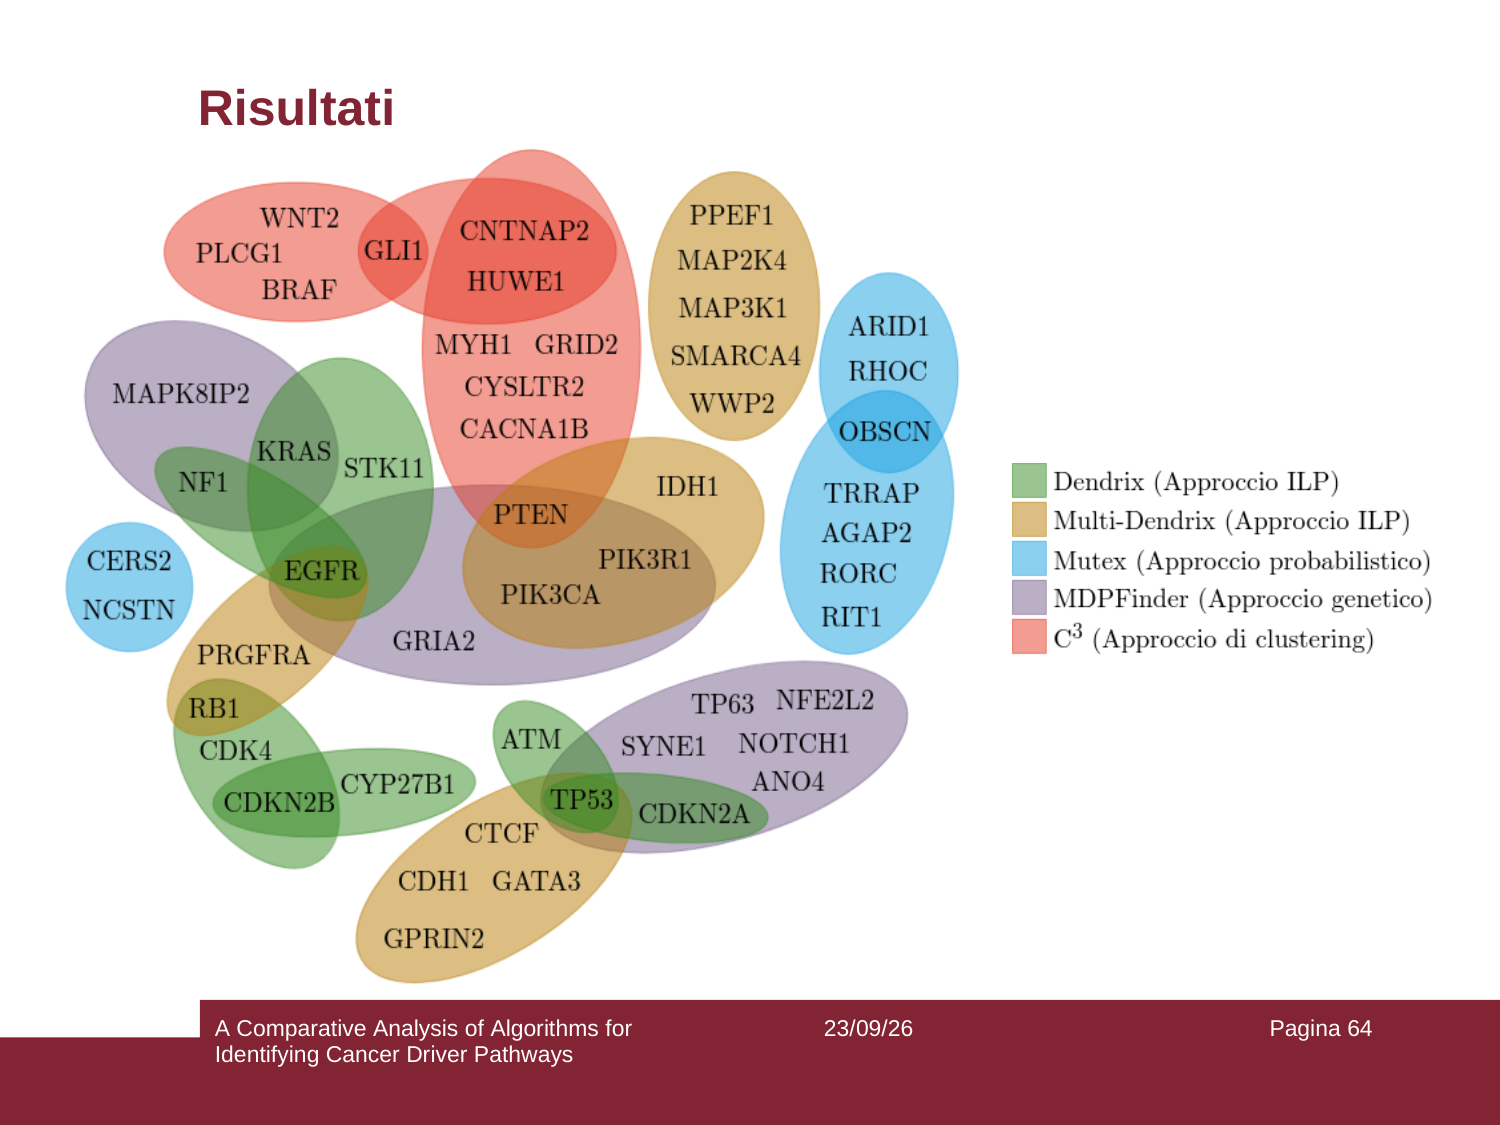

# Risultati
A Comparative Analysis of Algorithms for Identifying Cancer Driver Pathways
Pagina